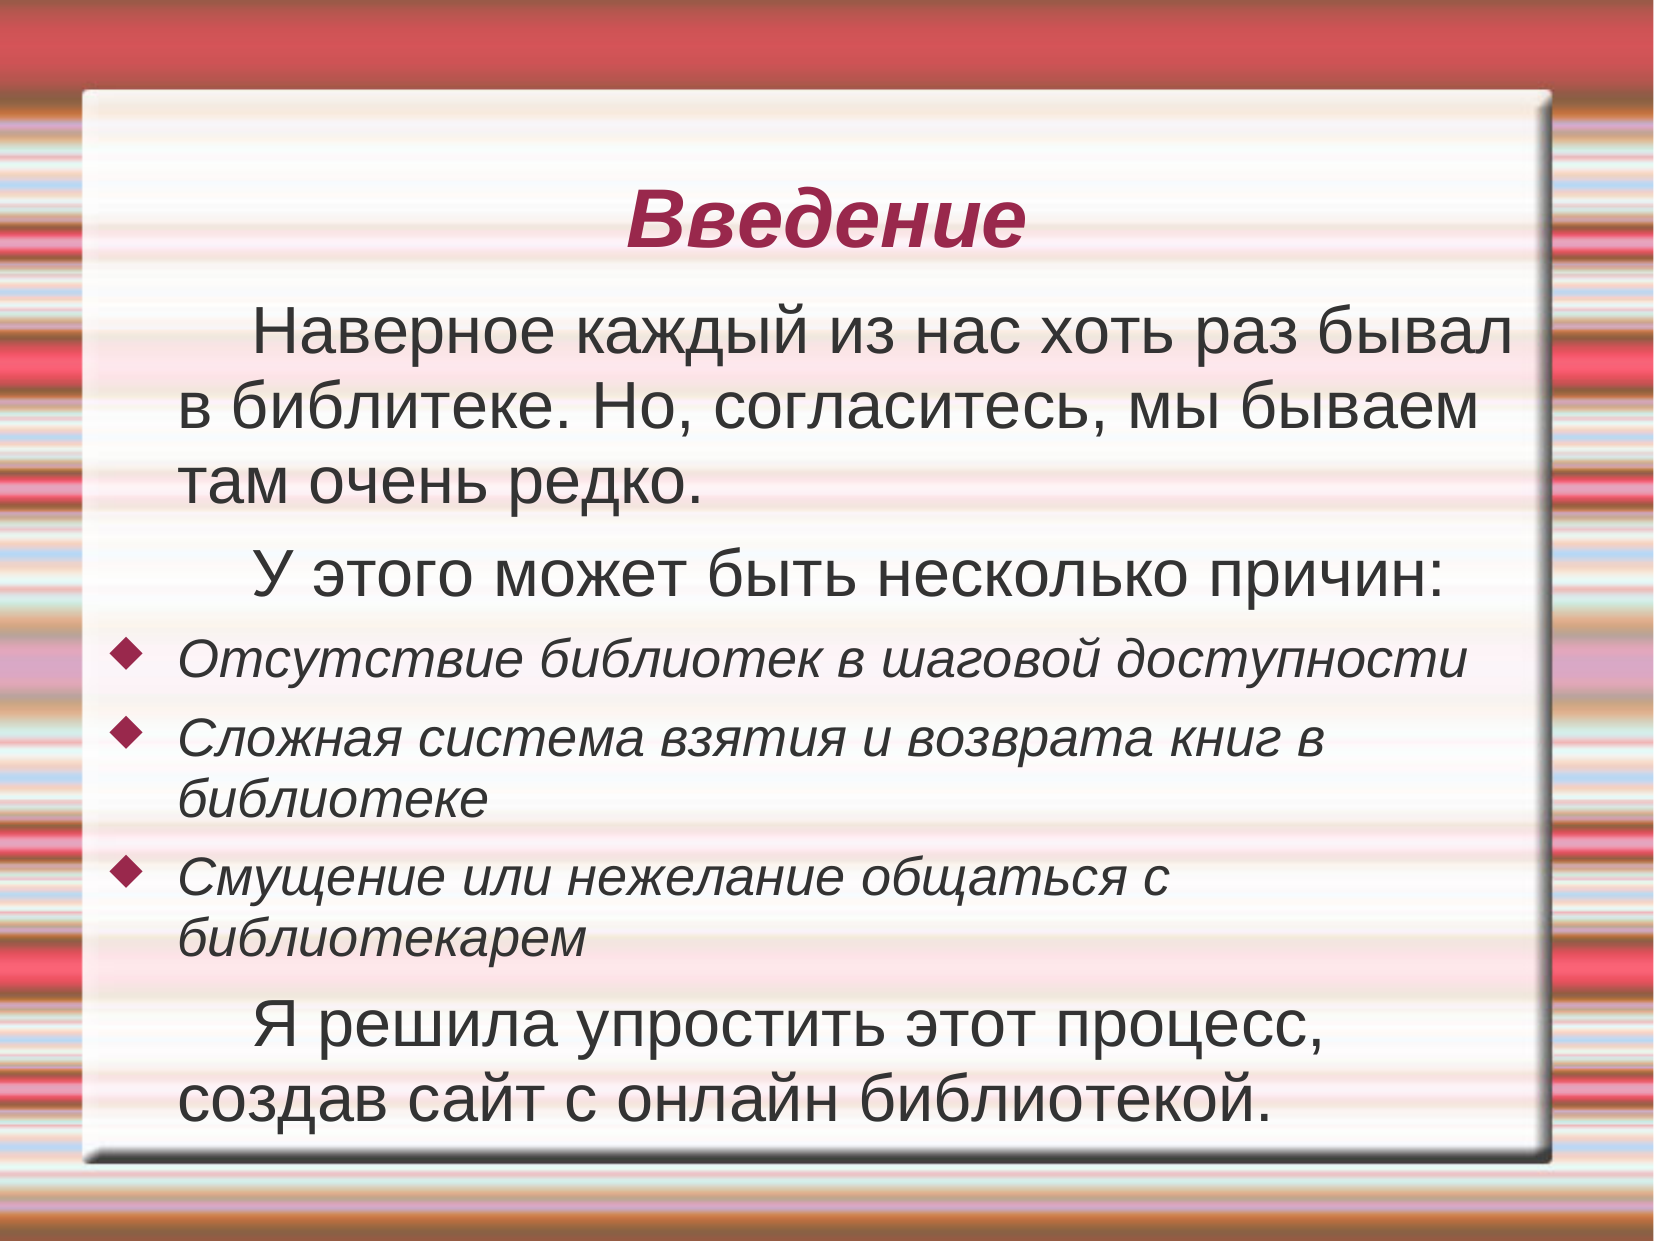

# Введение
 Наверное каждый из нас хоть раз бывал в библитеке. Но, согласитесь, мы бываем там очень редко.
 У этого может быть несколько причин:
Отсутствие библиотек в шаговой доступности
Сложная система взятия и возврата книг в библиотеке
Смущение или нежелание общаться с библиотекарем
 Я решила упростить этот процесс, создав сайт с онлайн библиотекой.